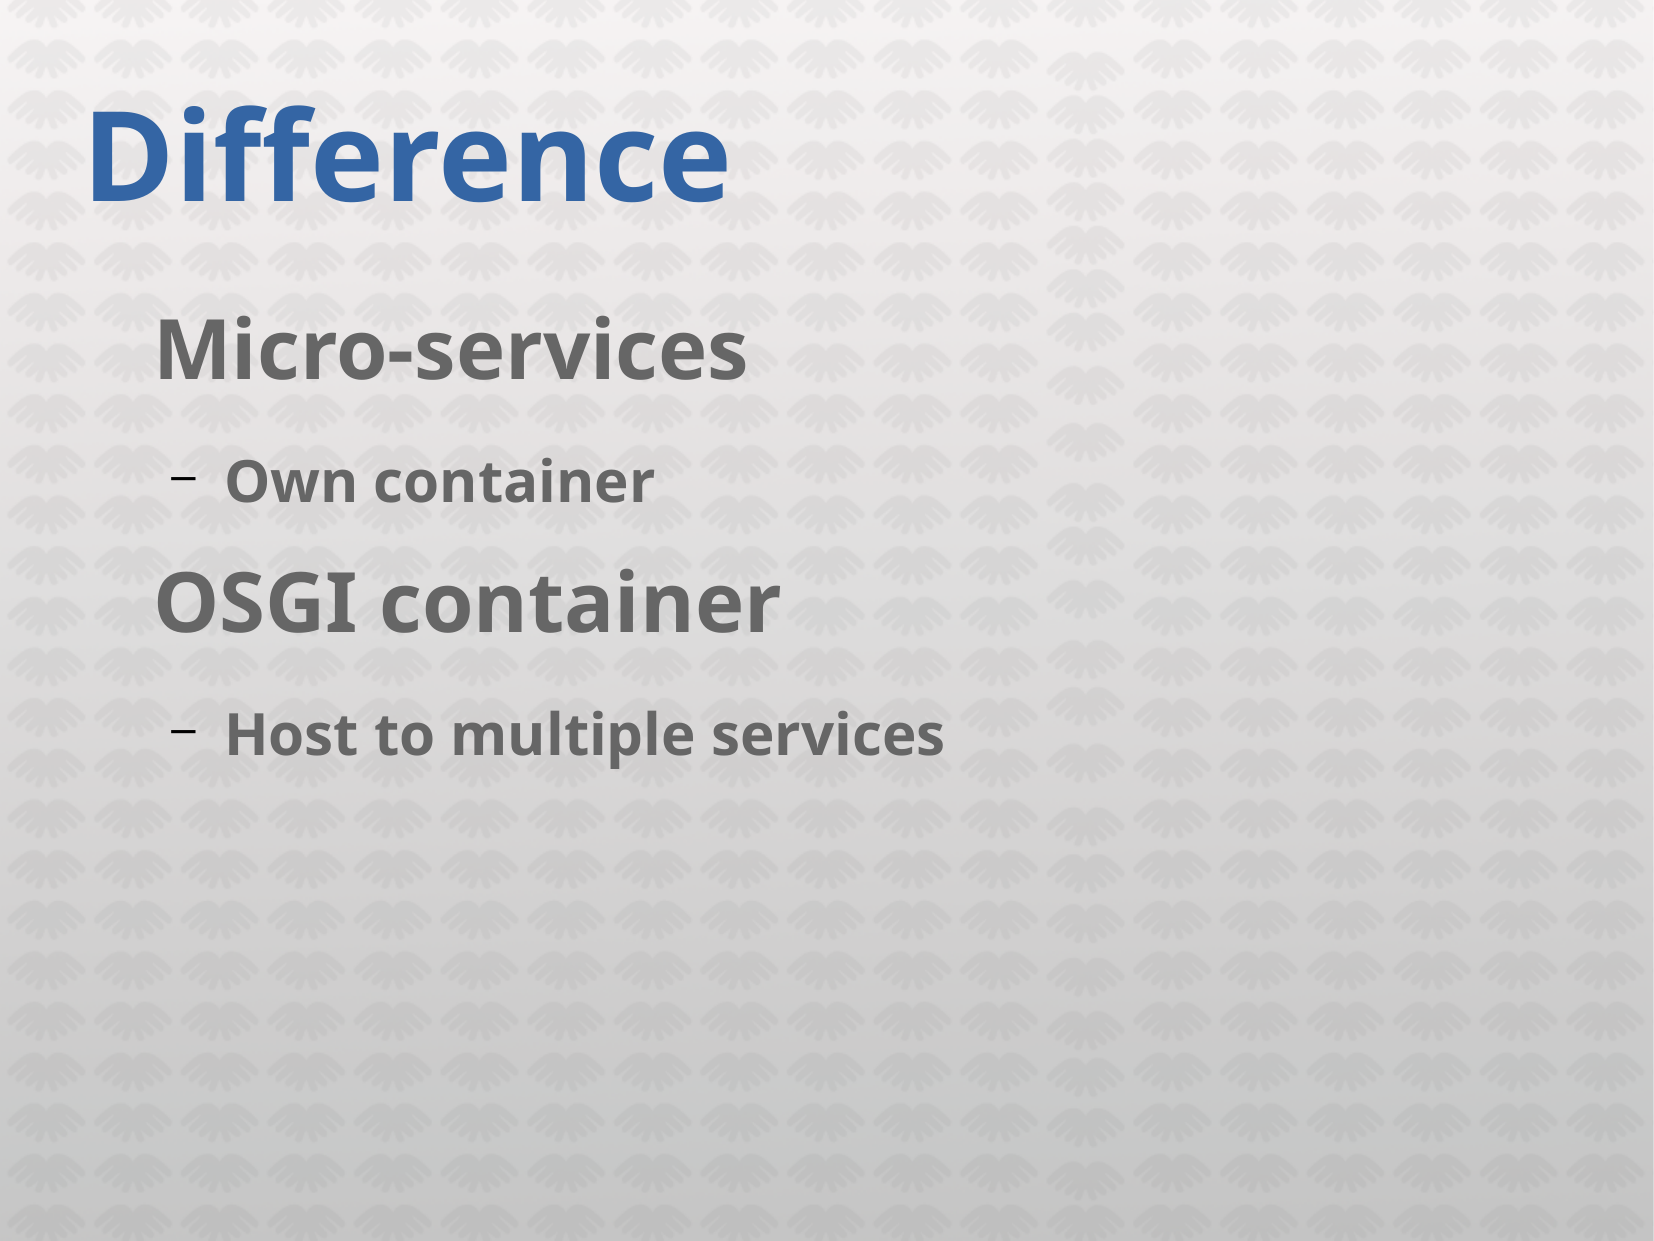

# Difference
Micro-services
Own container
OSGI container
Host to multiple services